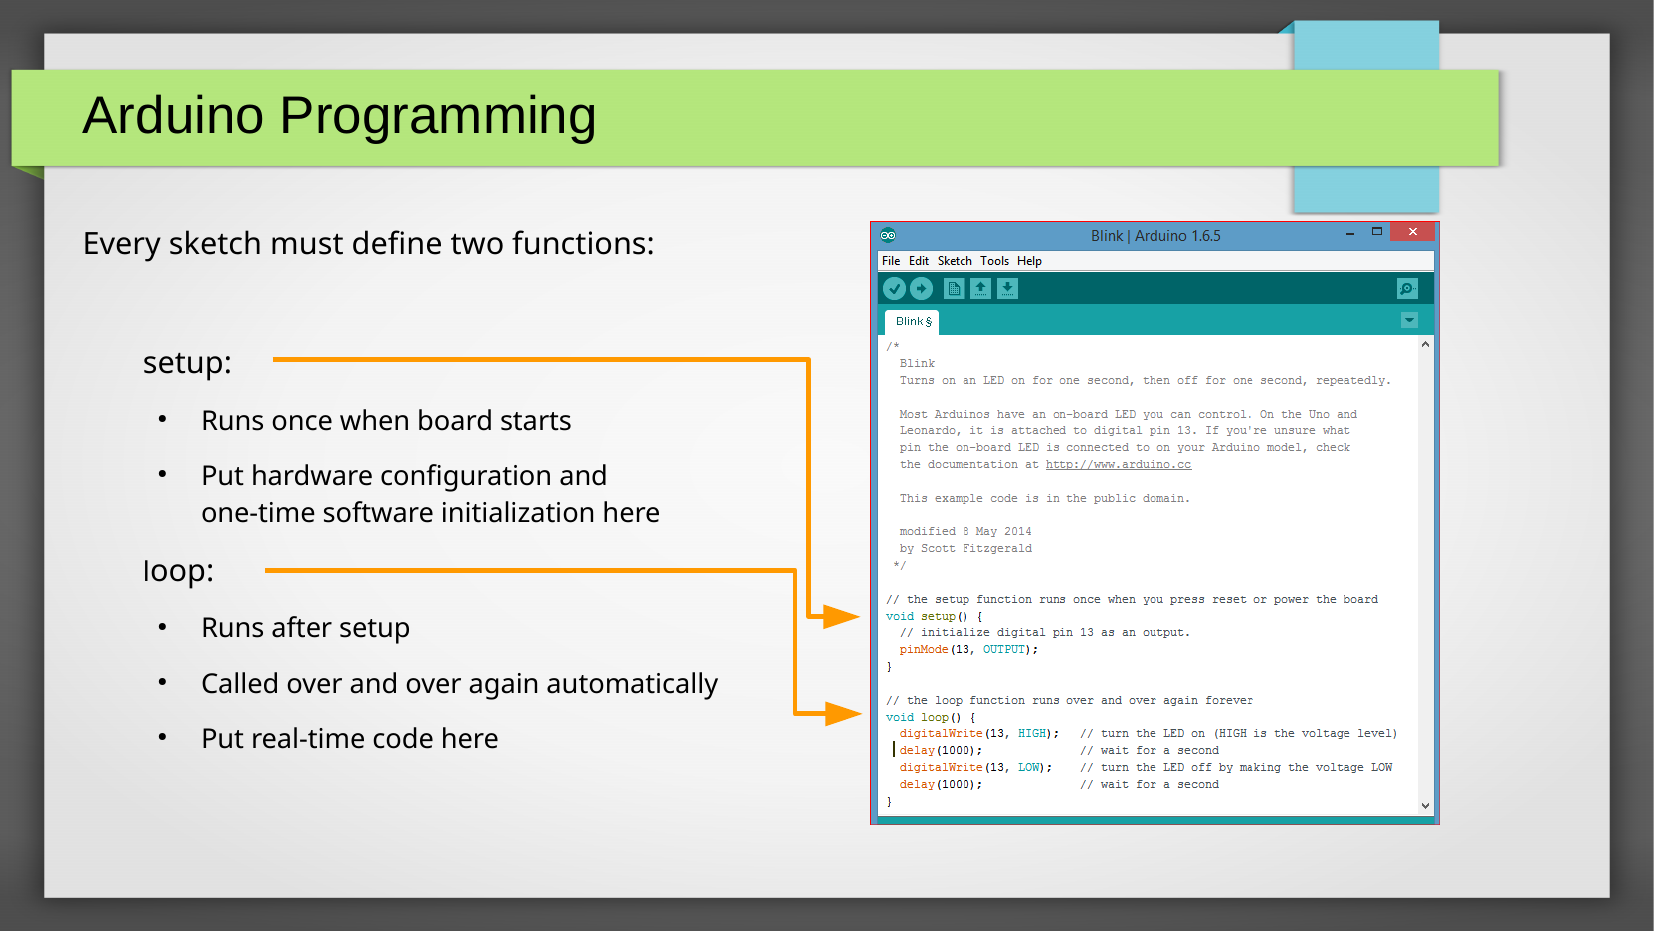

# Arduino Programming
Every sketch must define two functions:
setup:
Runs once when board starts
Put hardware configuration and
one-time software initialization here
loop:
Runs after setup
Called over and over again automatically
Put real-time code here